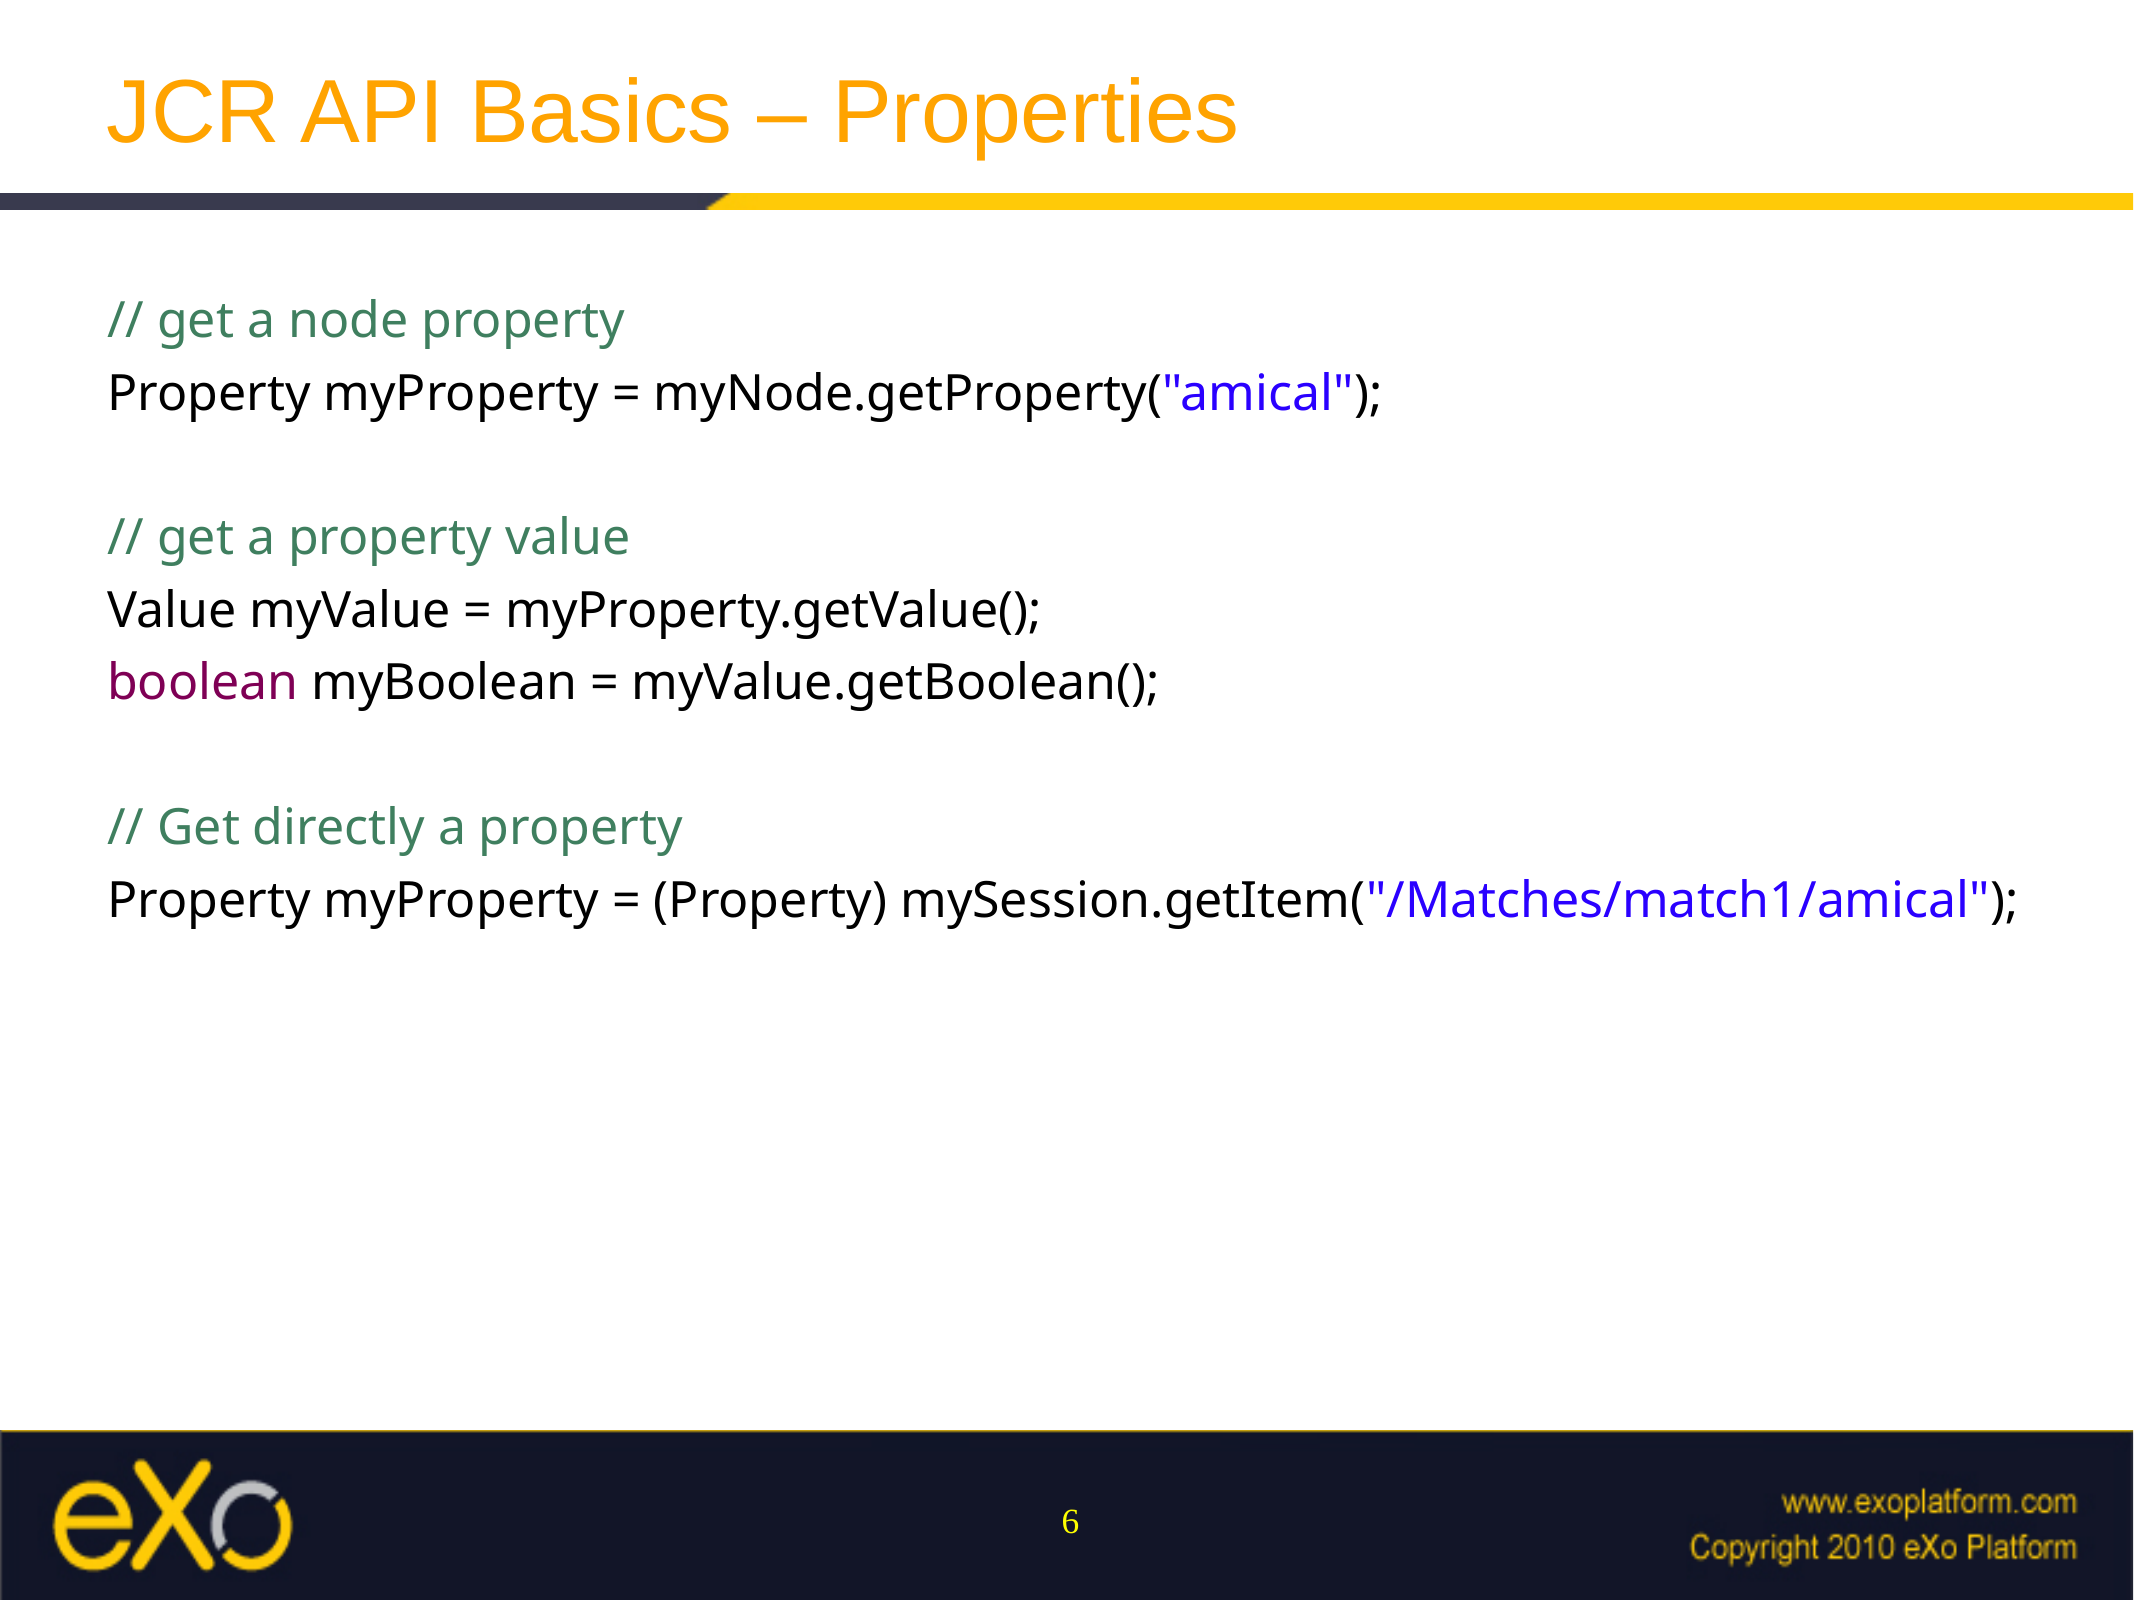

# JCR API Basics – Properties
// get a node property
Property myProperty = myNode.getProperty("amical");
// get a property value
Value myValue = myProperty.getValue();
boolean myBoolean = myValue.getBoolean();
// Get directly a property
Property myProperty = (Property) mySession.getItem("/Matches/match1/amical");